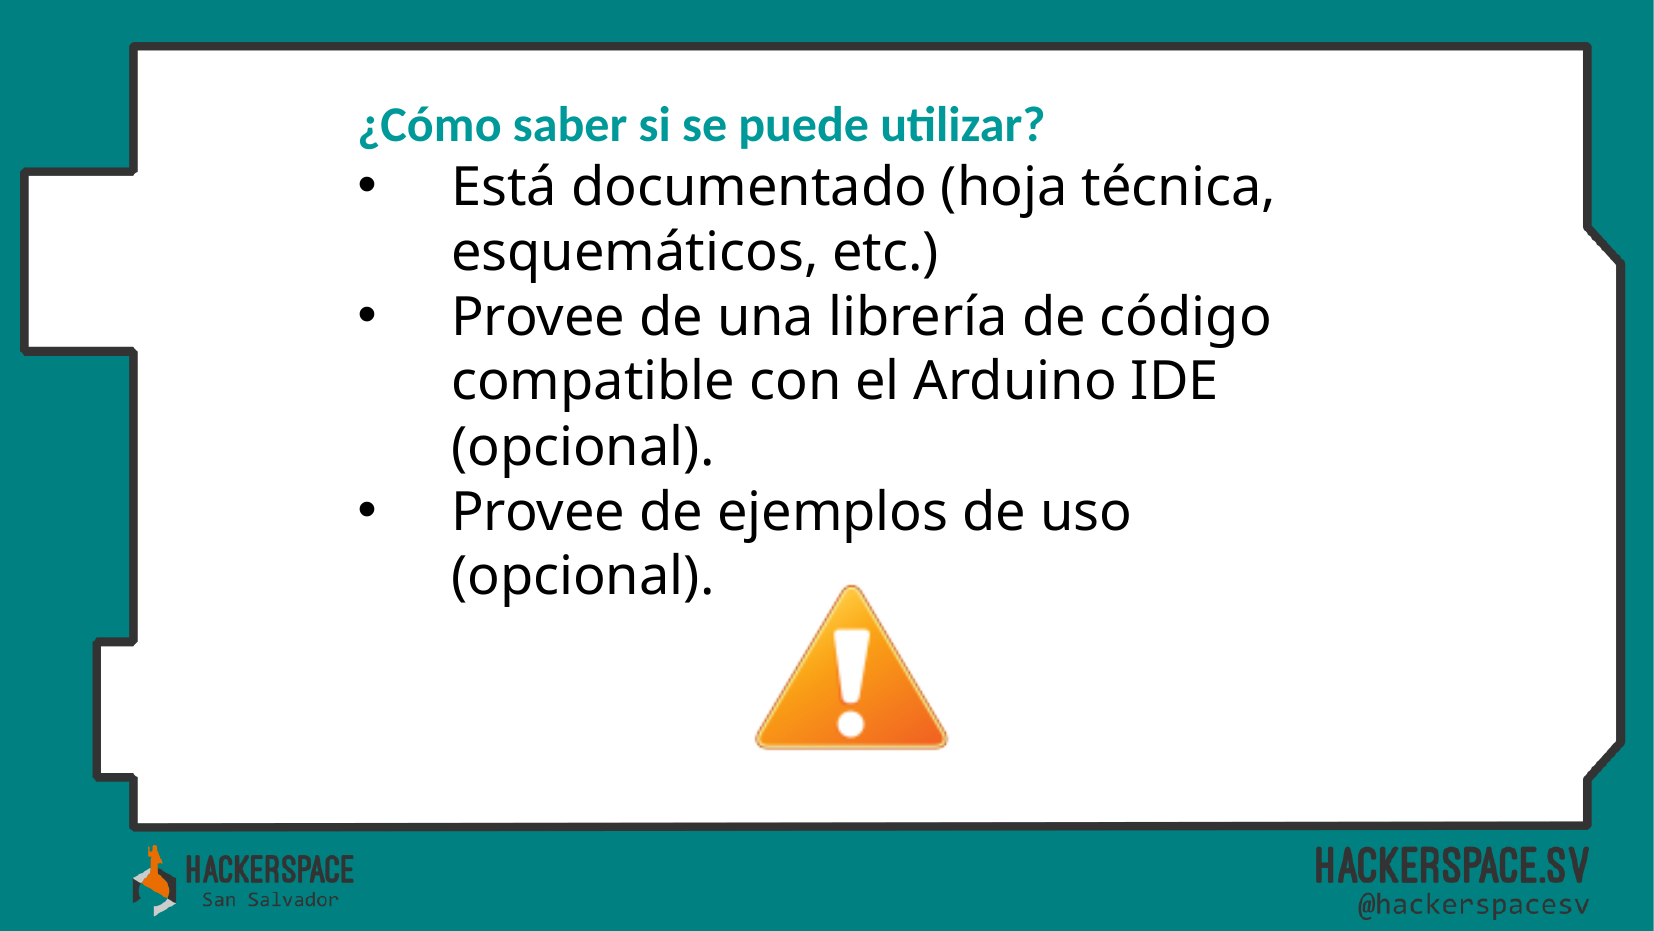

¿Cómo saber si se puede utilizar?
Está documentado (hoja técnica, esquemáticos, etc.)
Provee de una librería de código compatible con el Arduino IDE (opcional).
Provee de ejemplos de uso (opcional).